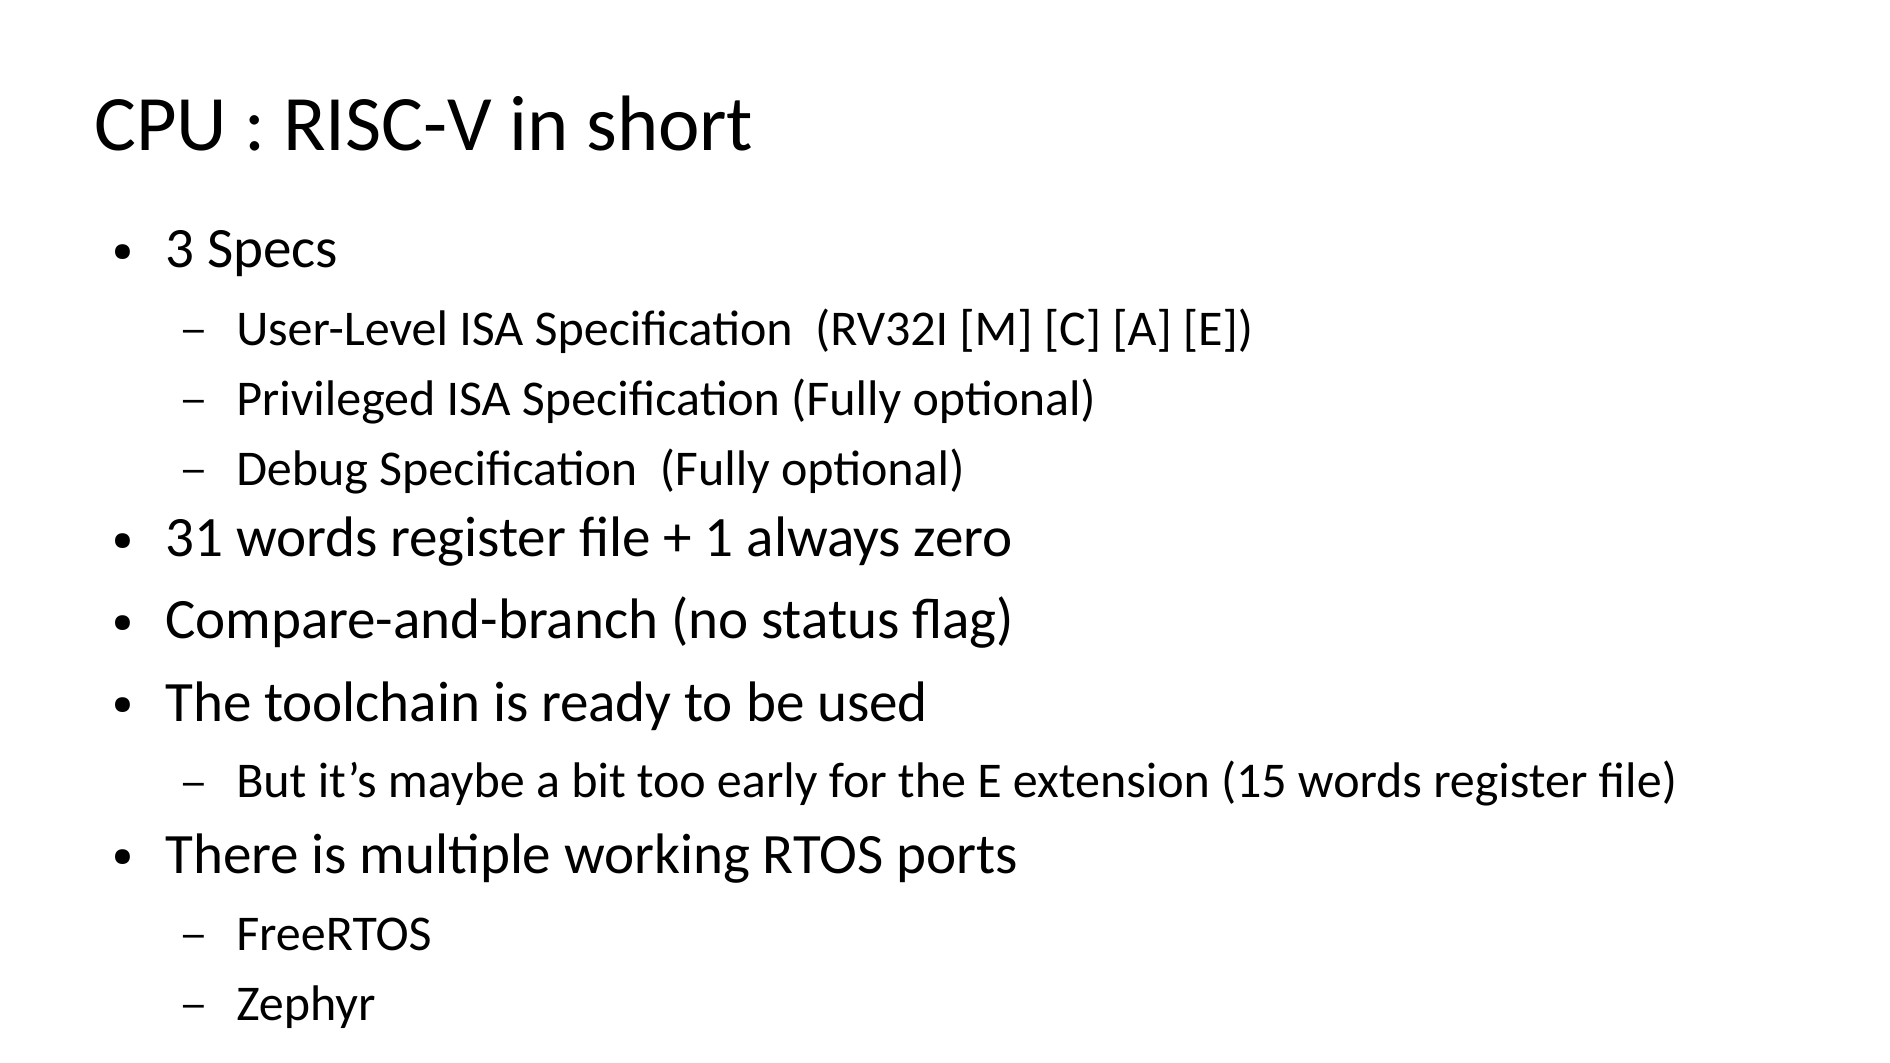

# CPU : RISC-V in short
3 Specs
User-Level ISA Specification (RV32I [M] [C] [A] [E])
Privileged ISA Specification (Fully optional)
Debug Specification (Fully optional)
31 words register file + 1 always zero
Compare-and-branch (no status flag)
The toolchain is ready to be used
But it’s maybe a bit too early for the E extension (15 words register file)
There is multiple working RTOS ports
FreeRTOS
Zephyr
...